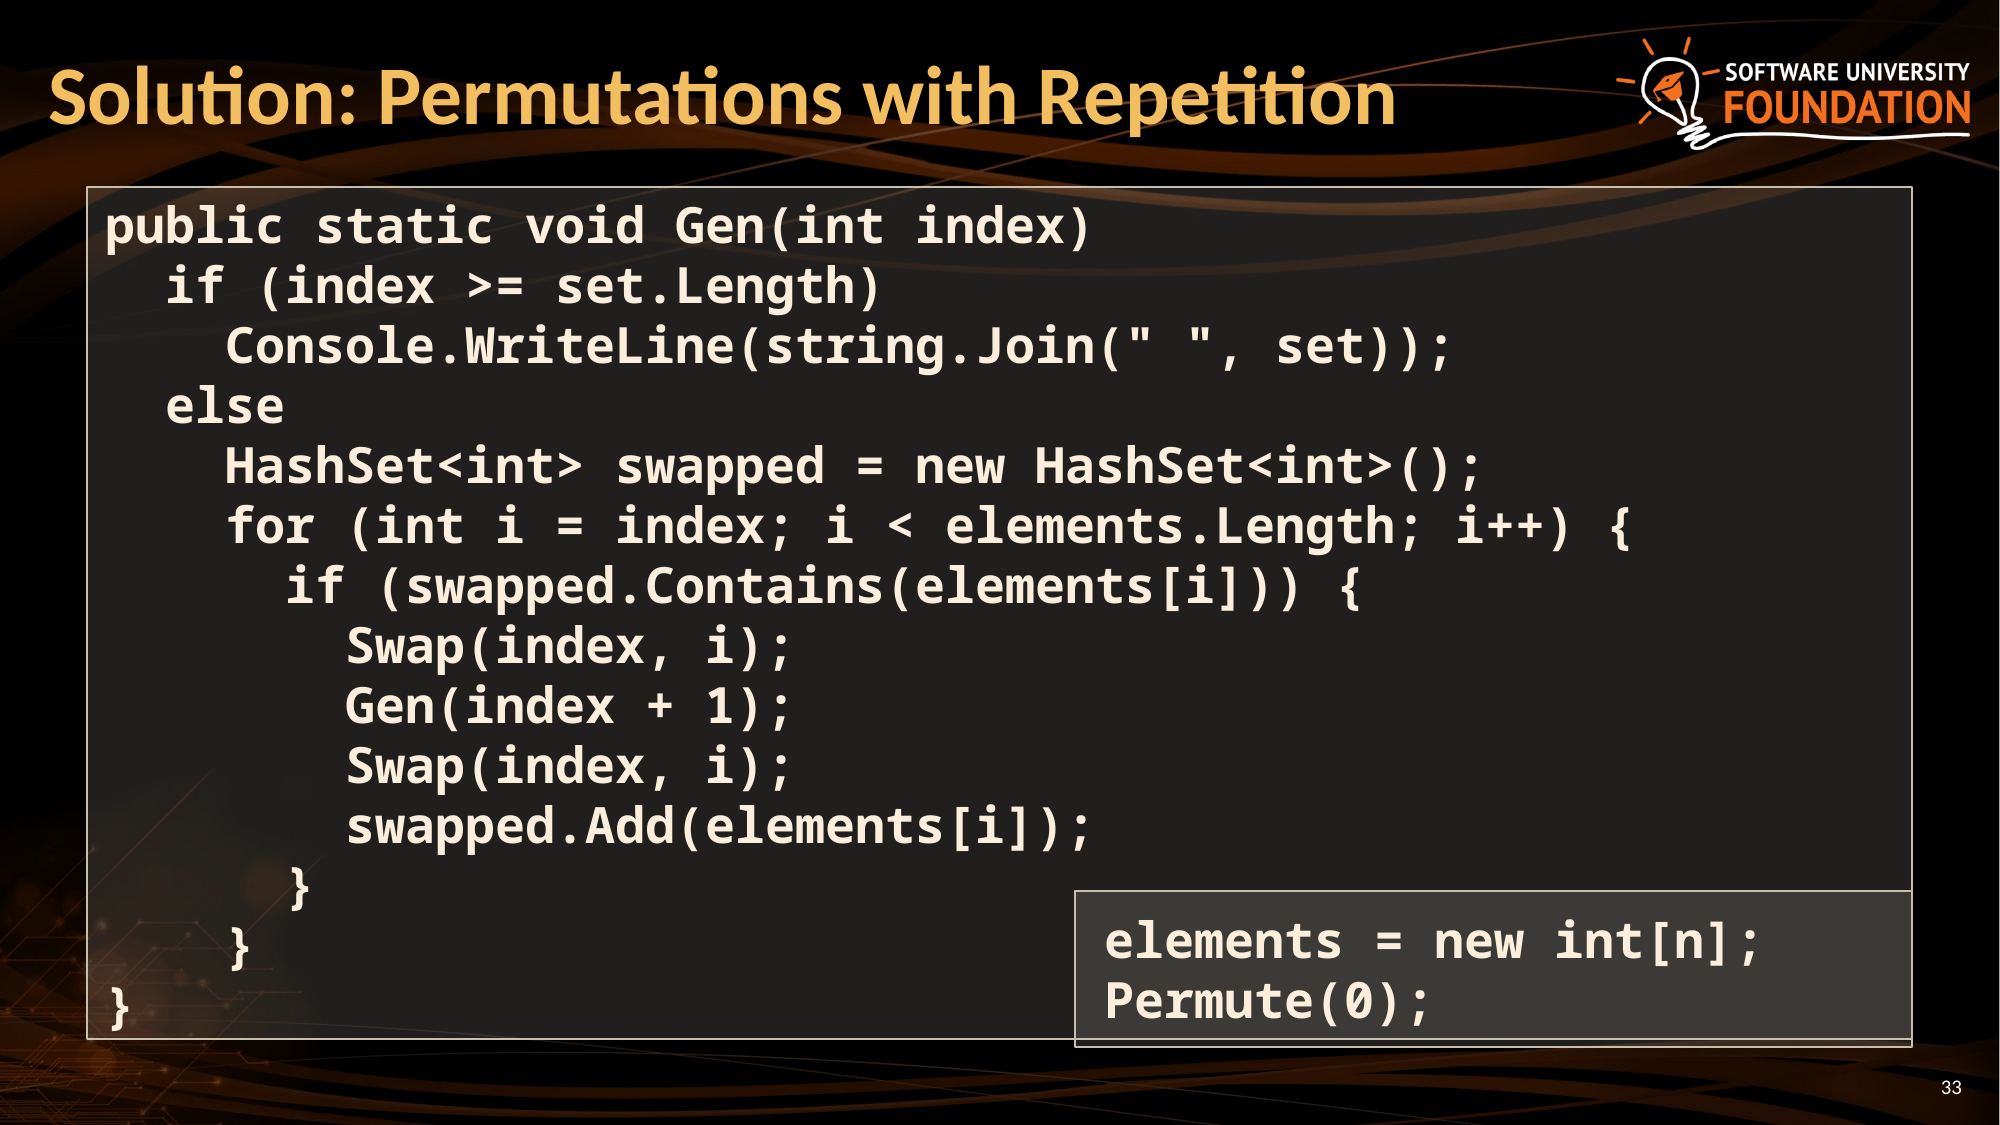

# Solution: Permutations with Repetition
public static void Gen(int index)
 if (index >= set.Length)
 Console.WriteLine(string.Join(" ", set));
 else
 HashSet<int> swapped = new HashSet<int>();
 for (int i = index; i < elements.Length; i++) {
 if (swapped.Contains(elements[i])) {
 Swap(index, i);
 Gen(index + 1);
 Swap(index, i);
 swapped.Add(elements[i]);
 }
 }
}
elements = new int[n];
Permute(0);